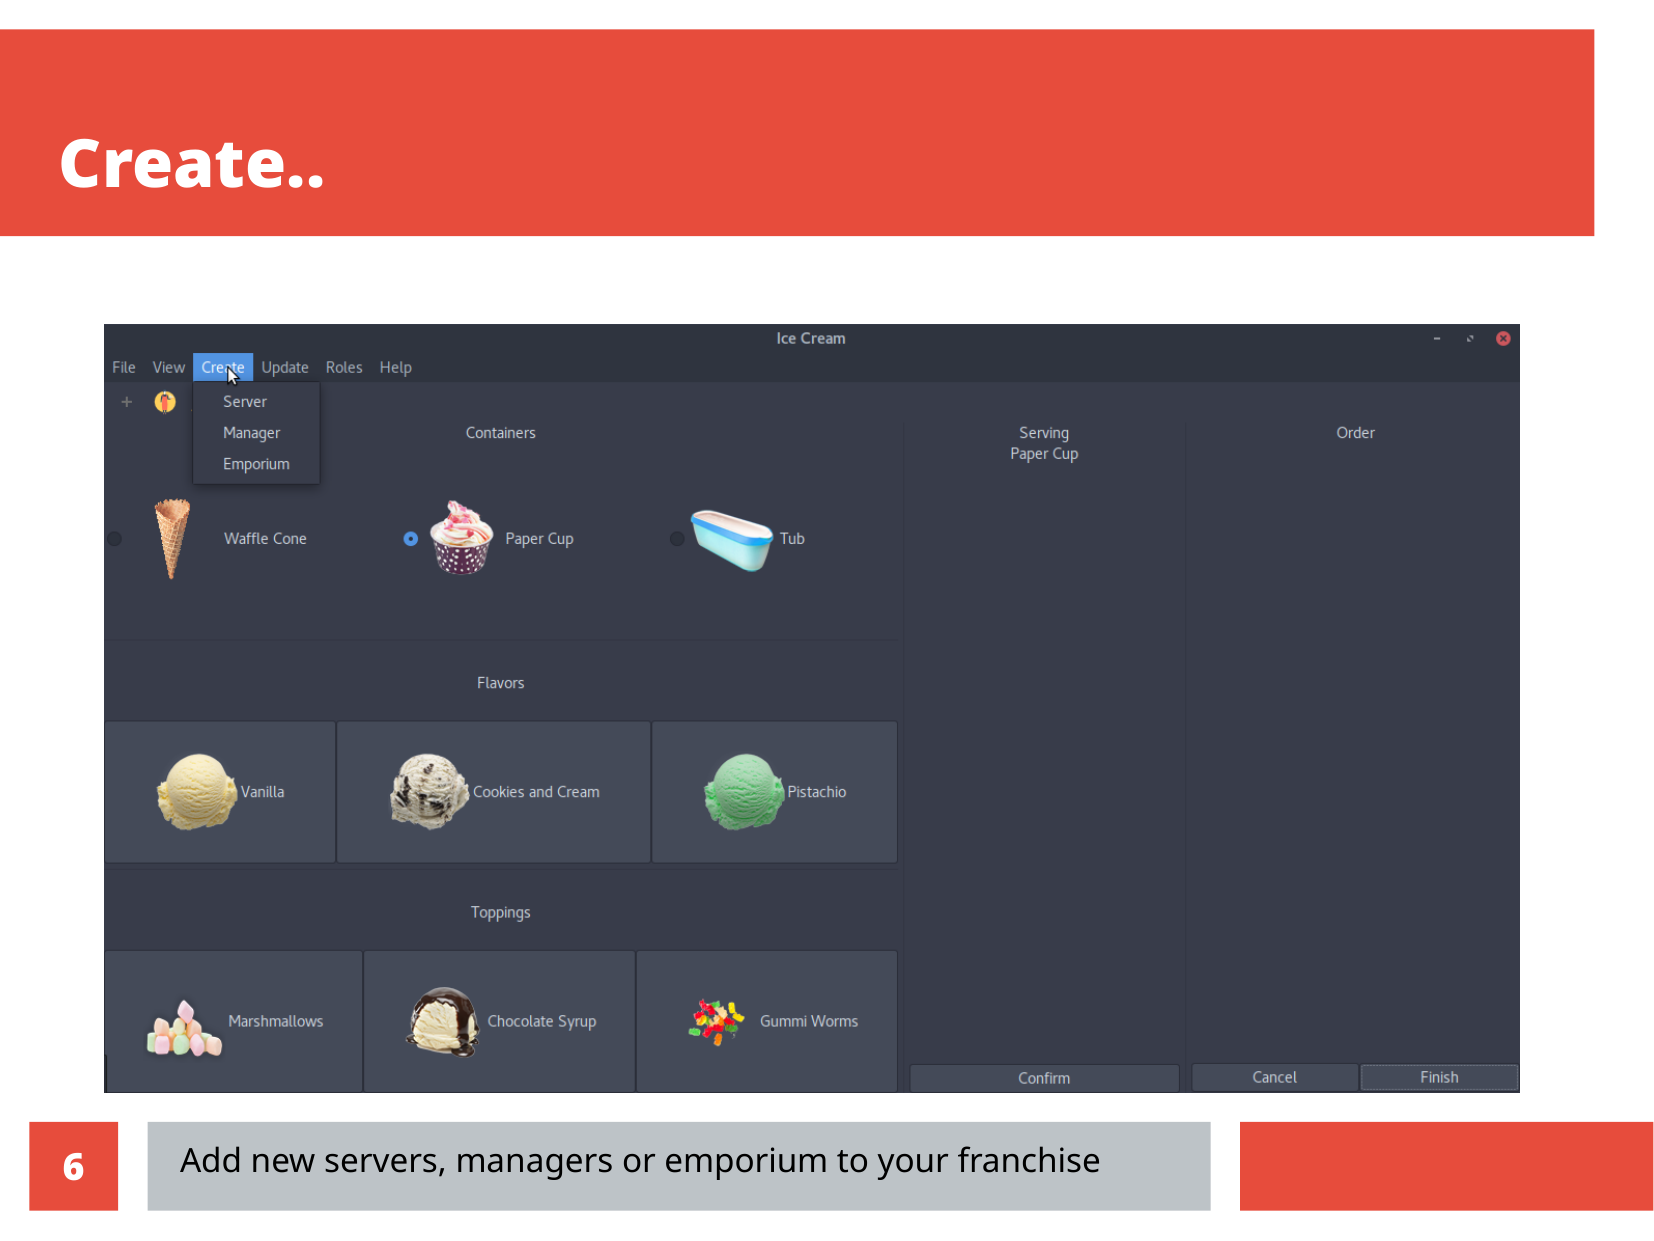

# Create..
6
Add new servers, managers or emporium to your franchise